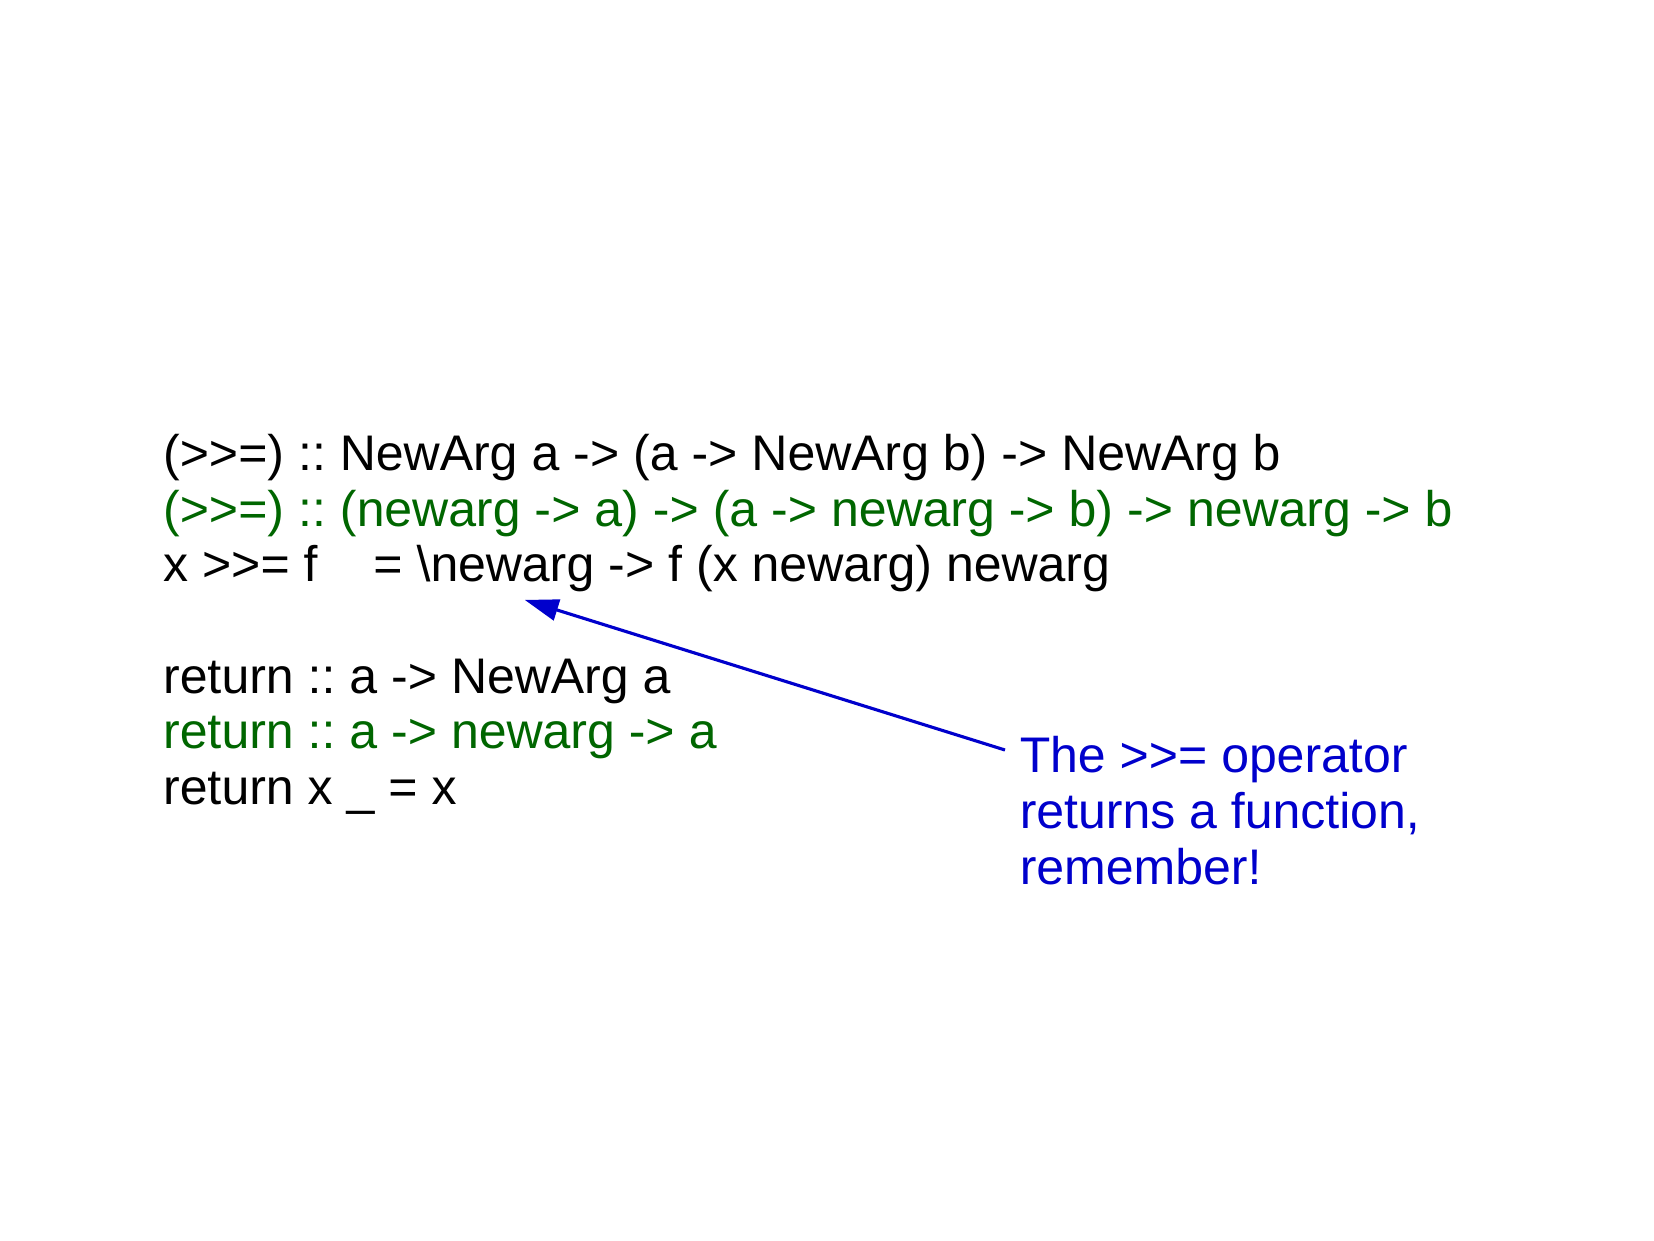

# (>>=) :: NewArg a -> (a -> NewArg b) -> NewArg b
(>>=) :: (newarg -> a) -> (a -> newarg -> b) -> newarg -> b
x >>= f = \newarg -> f (x newarg) newarg
return :: a -> NewArg a
return :: a -> newarg -> a
return x _ = x
The >>= operator
returns a function,
remember!